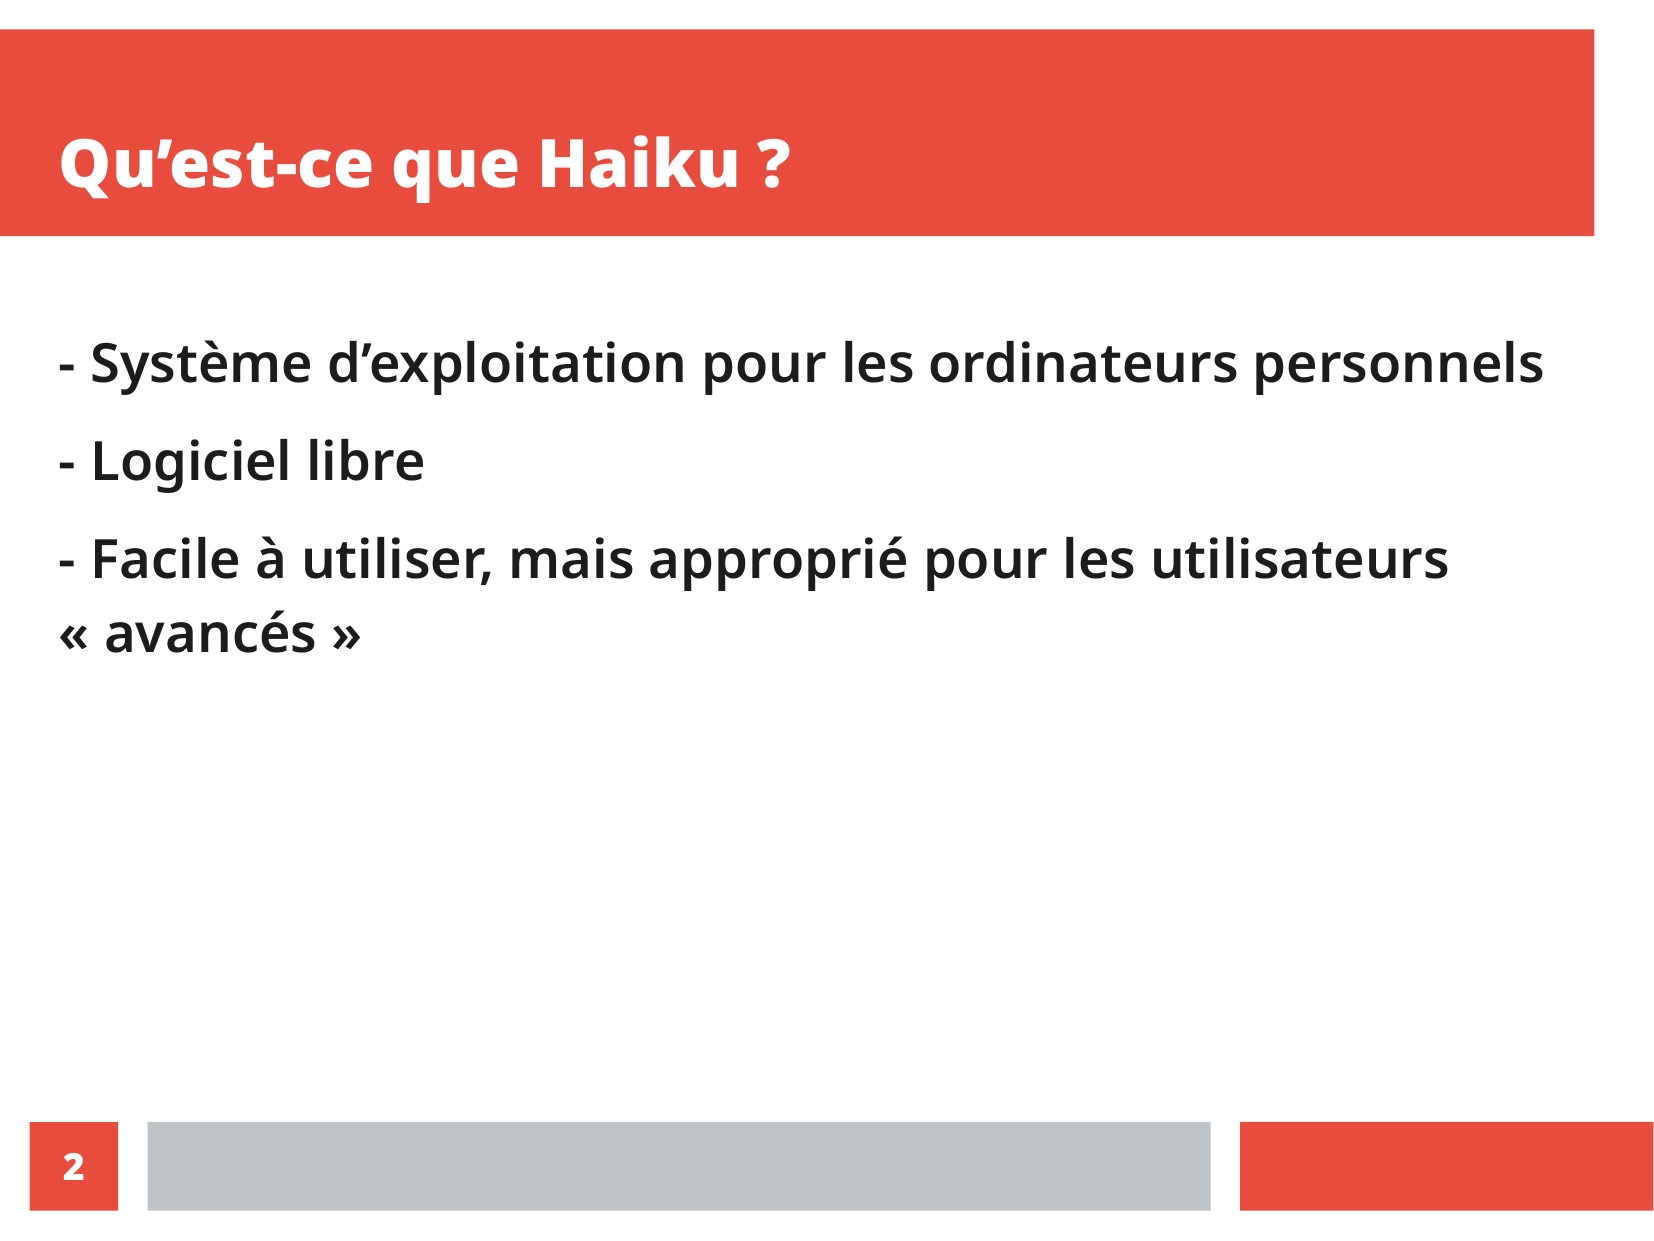

# Qu’est-ce que Haiku ?
- Système d’exploitation pour les ordinateurs personnels
- Logiciel libre
- Facile à utiliser, mais approprié pour les utilisateurs « avancés »
2